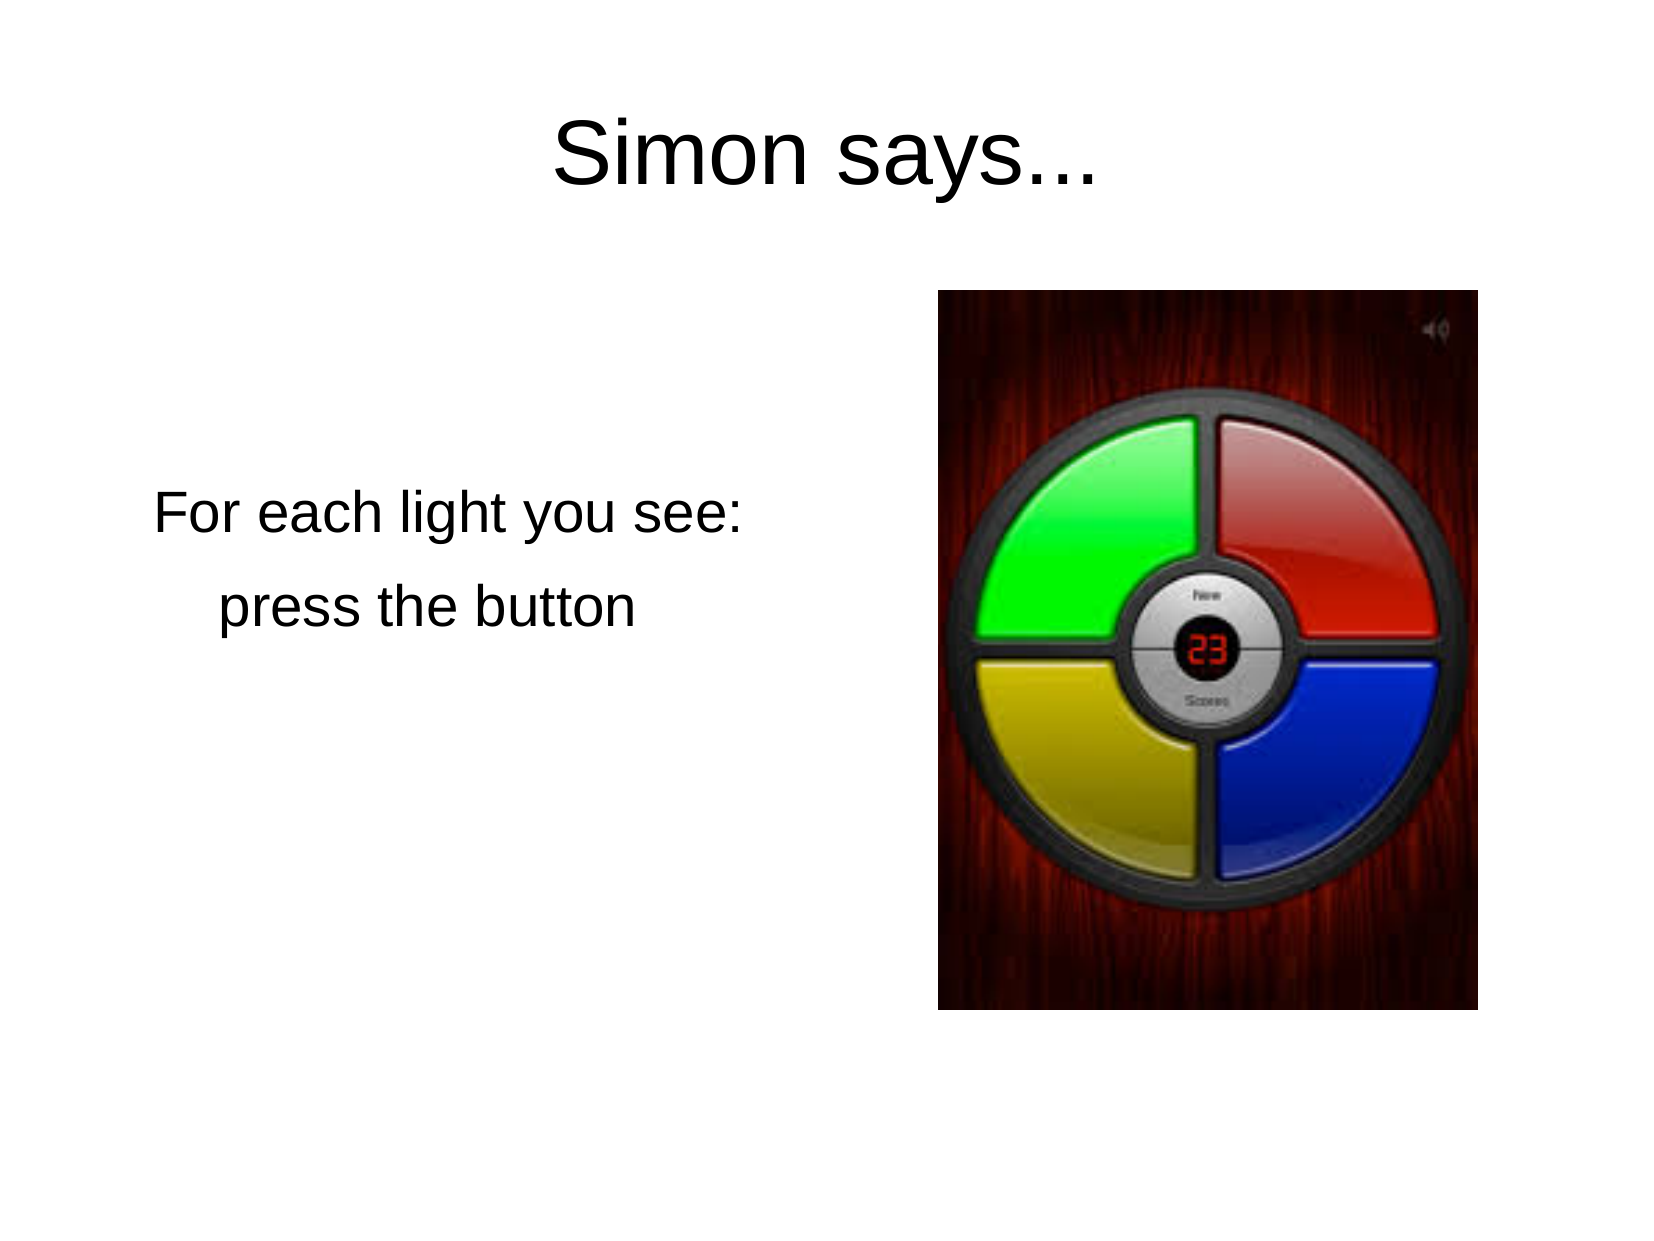

# Simon says...
For each light you see:
 press the button